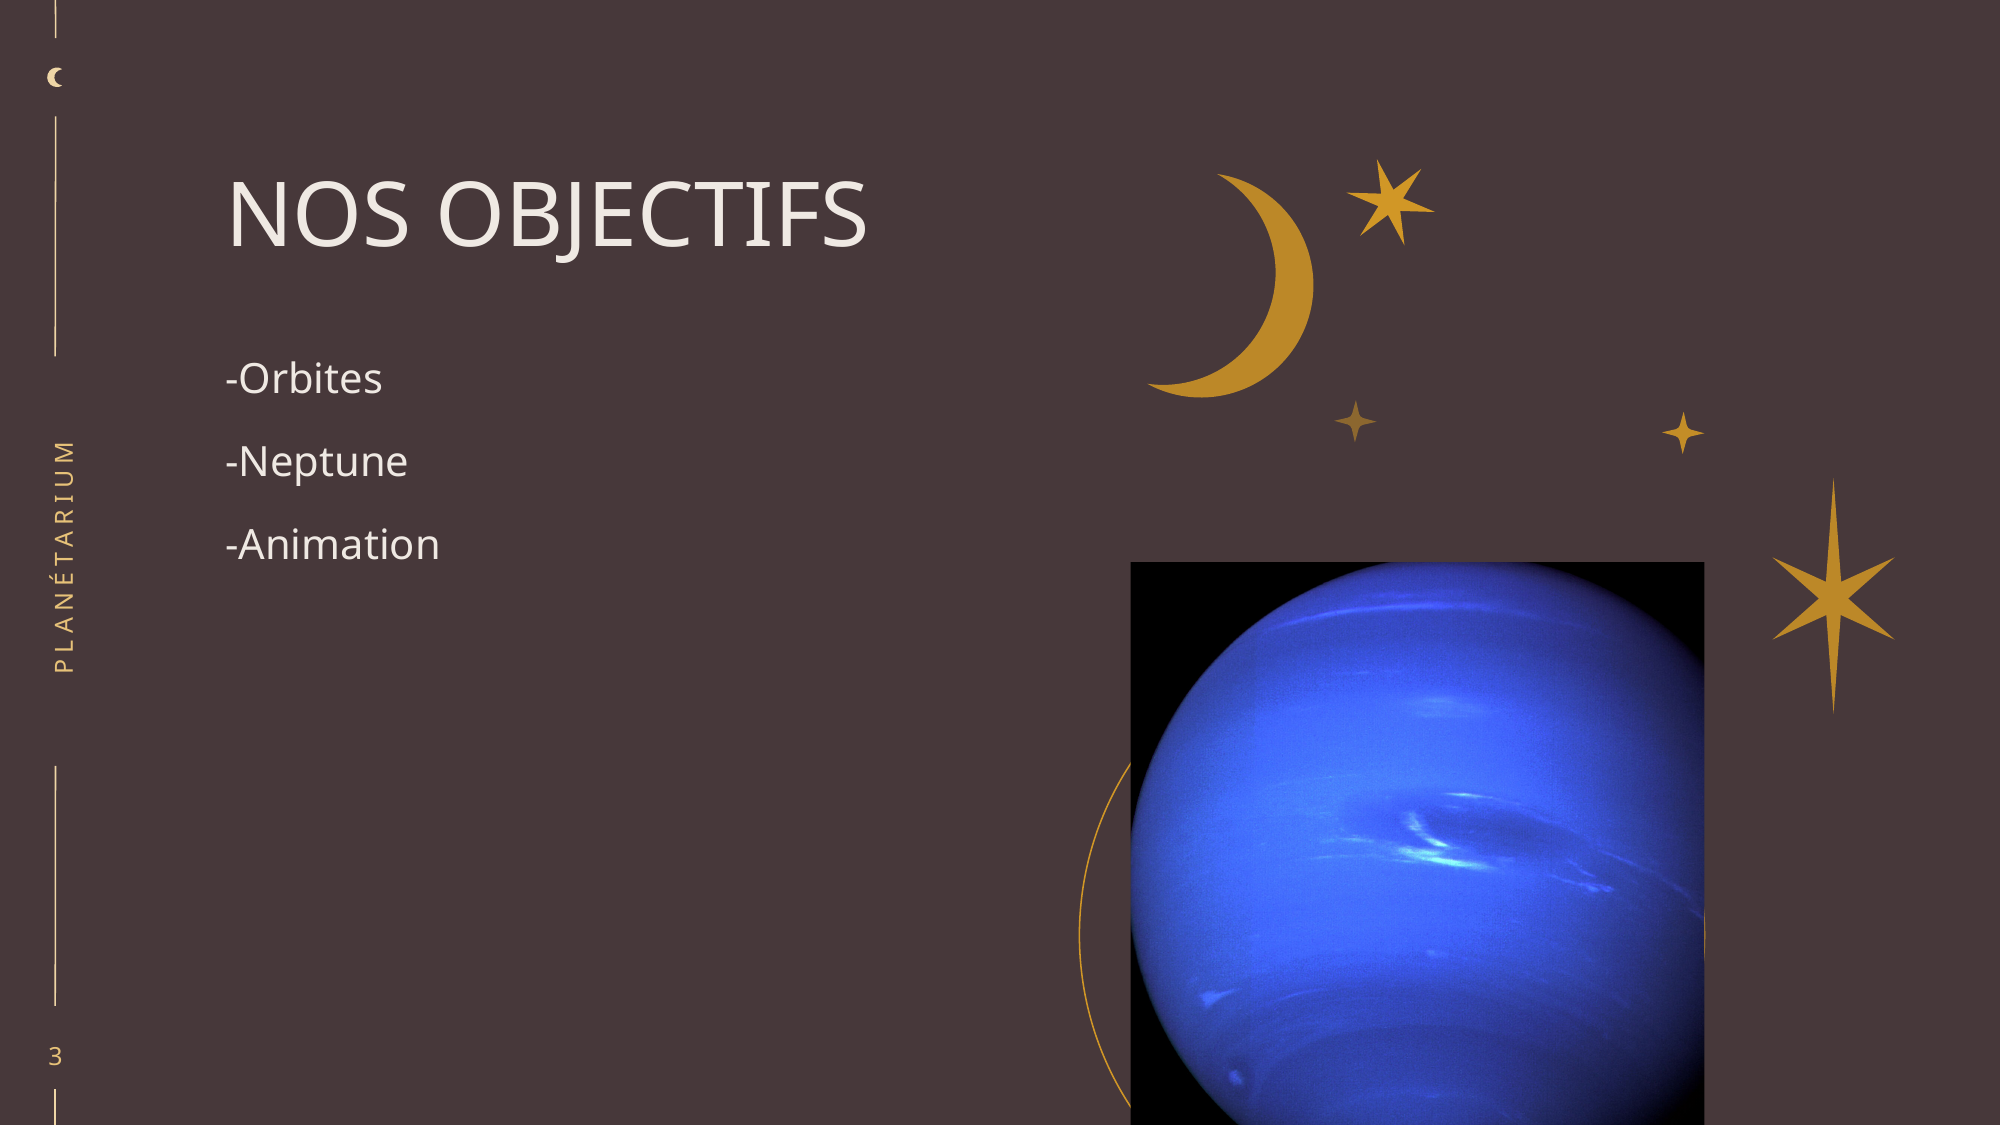

# Nos objectifs
-Orbites
-Neptune
-Animation
Planétarium